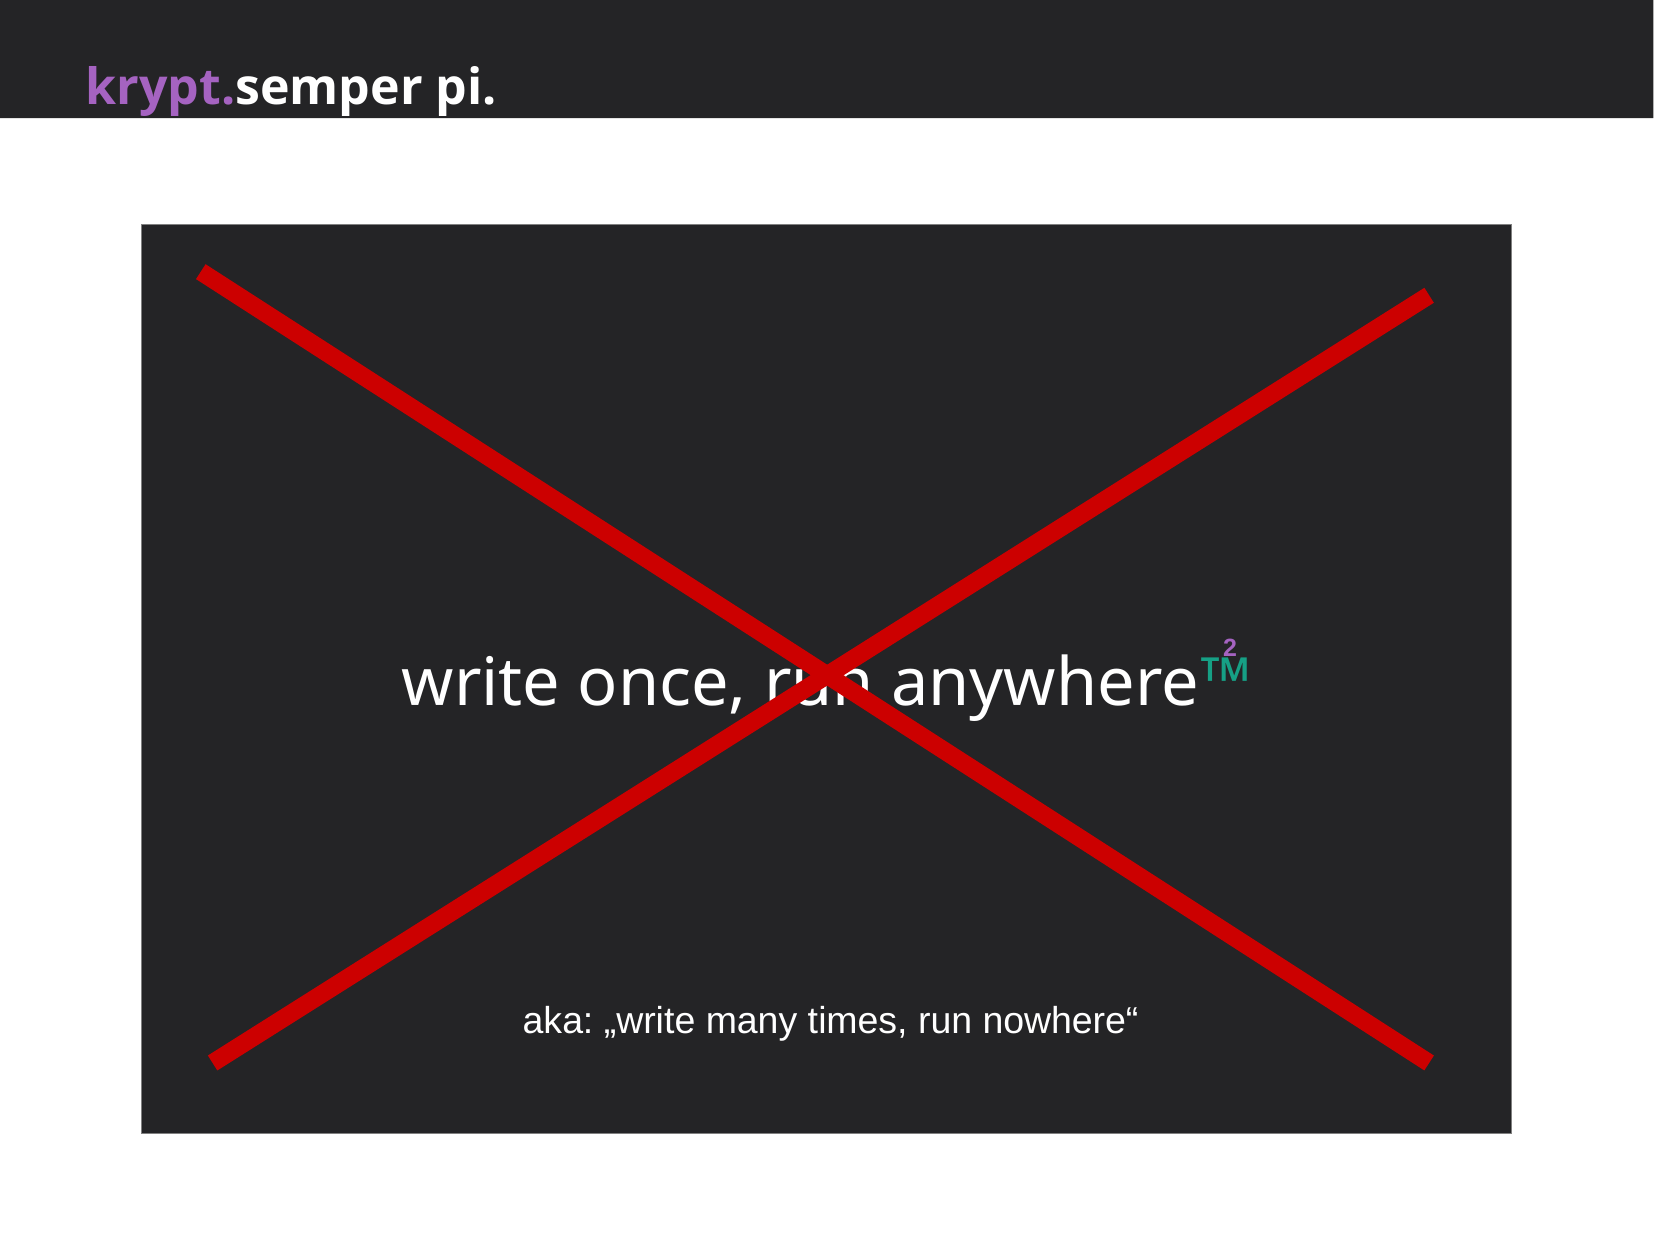

krypt.semper pi.
write once, run anywhere™
krypt first of all is a framework
2
aka: „write many times, run nowhere“